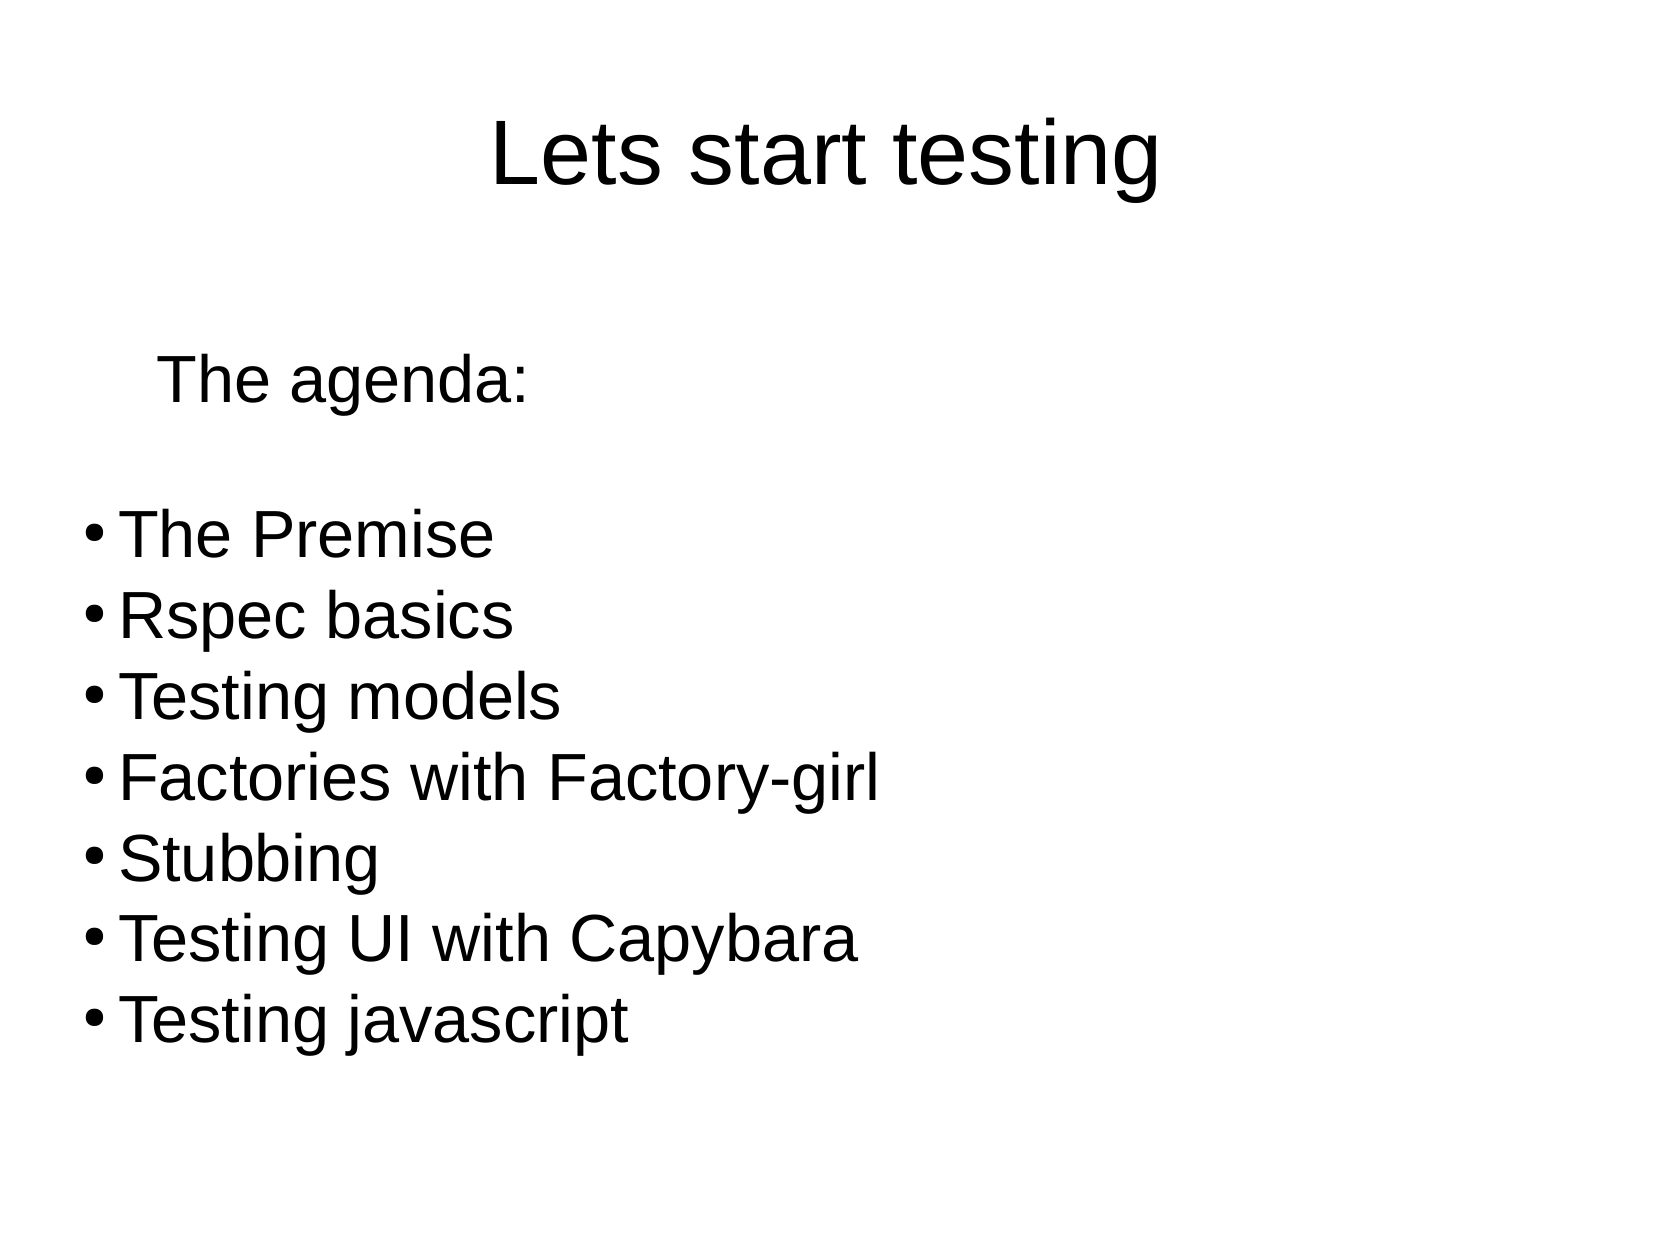

# Lets start testing
	The agenda:
The Premise
Rspec basics
Testing models
Factories with Factory-girl
Stubbing
Testing UI with Capybara
Testing javascript